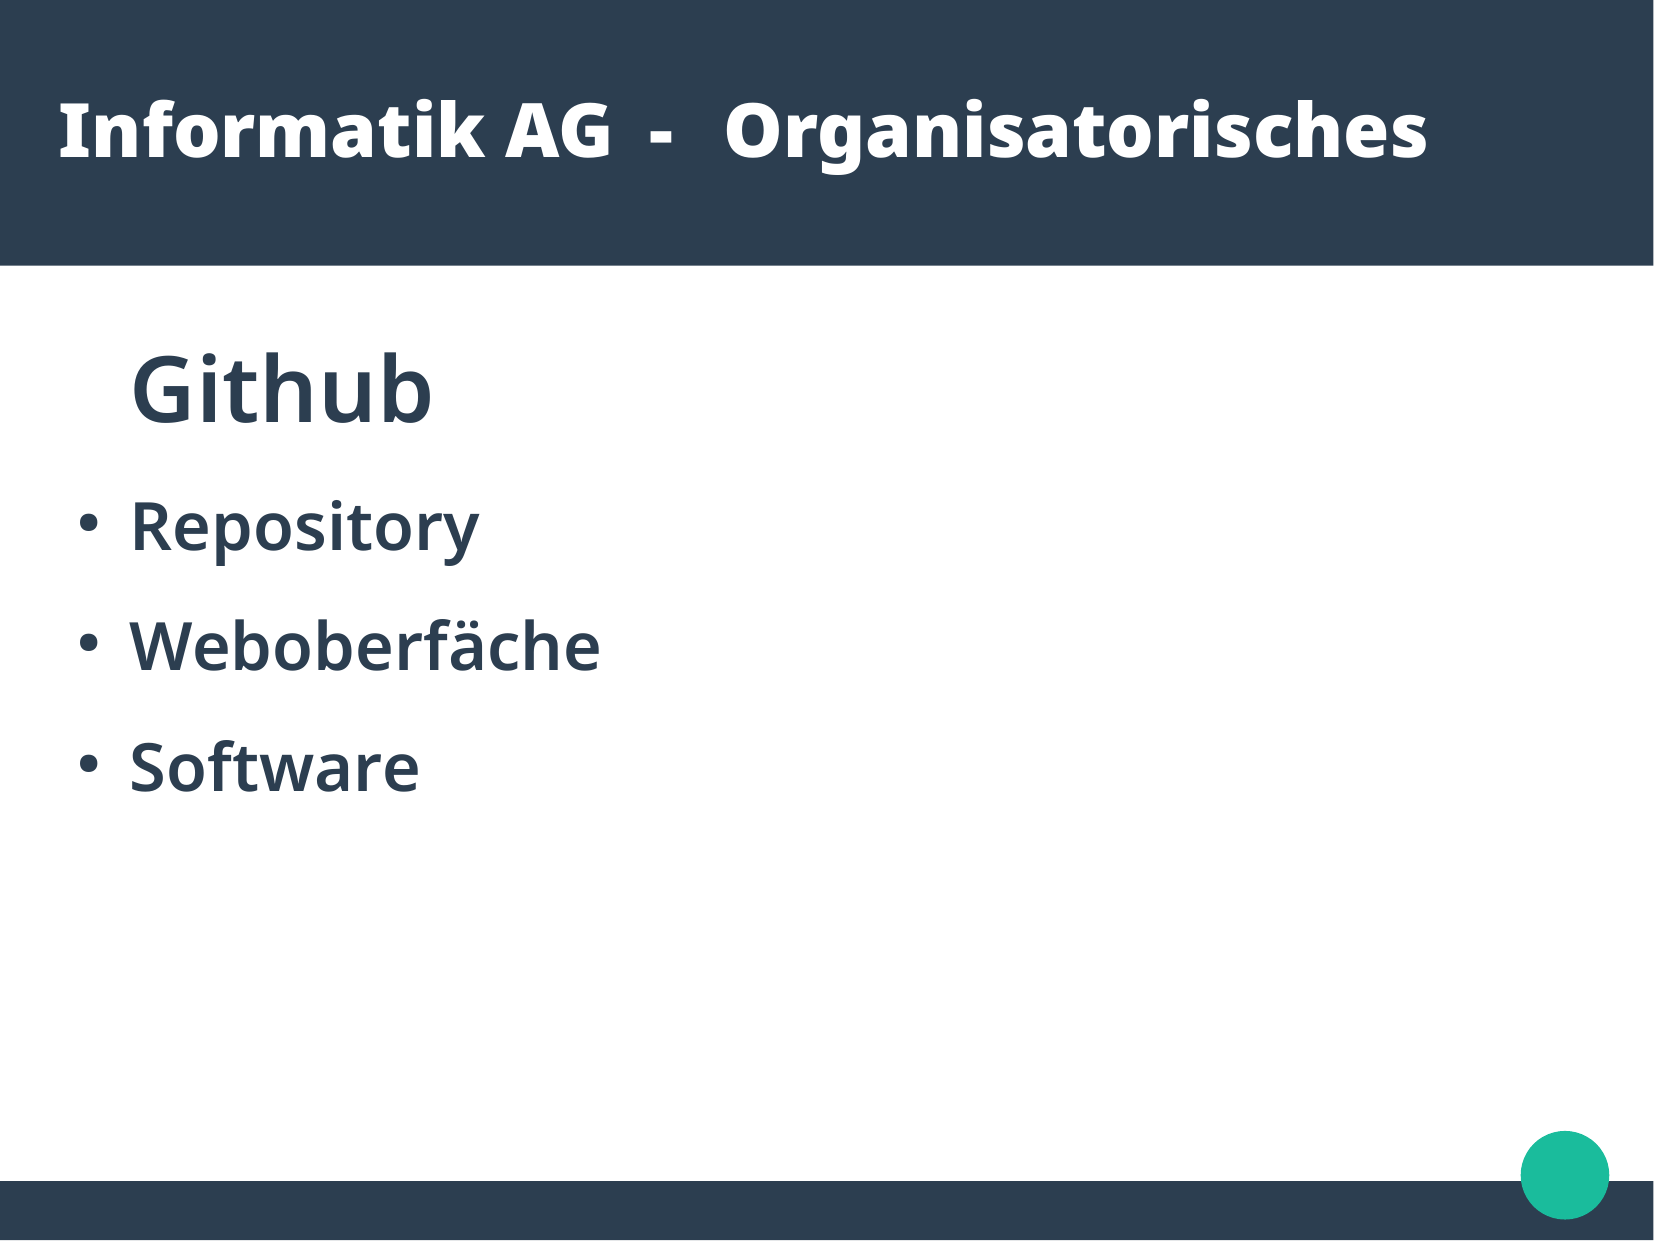

# Informatik AG	-	Organisatorisches
Github
Repository
Weboberfäche
Software